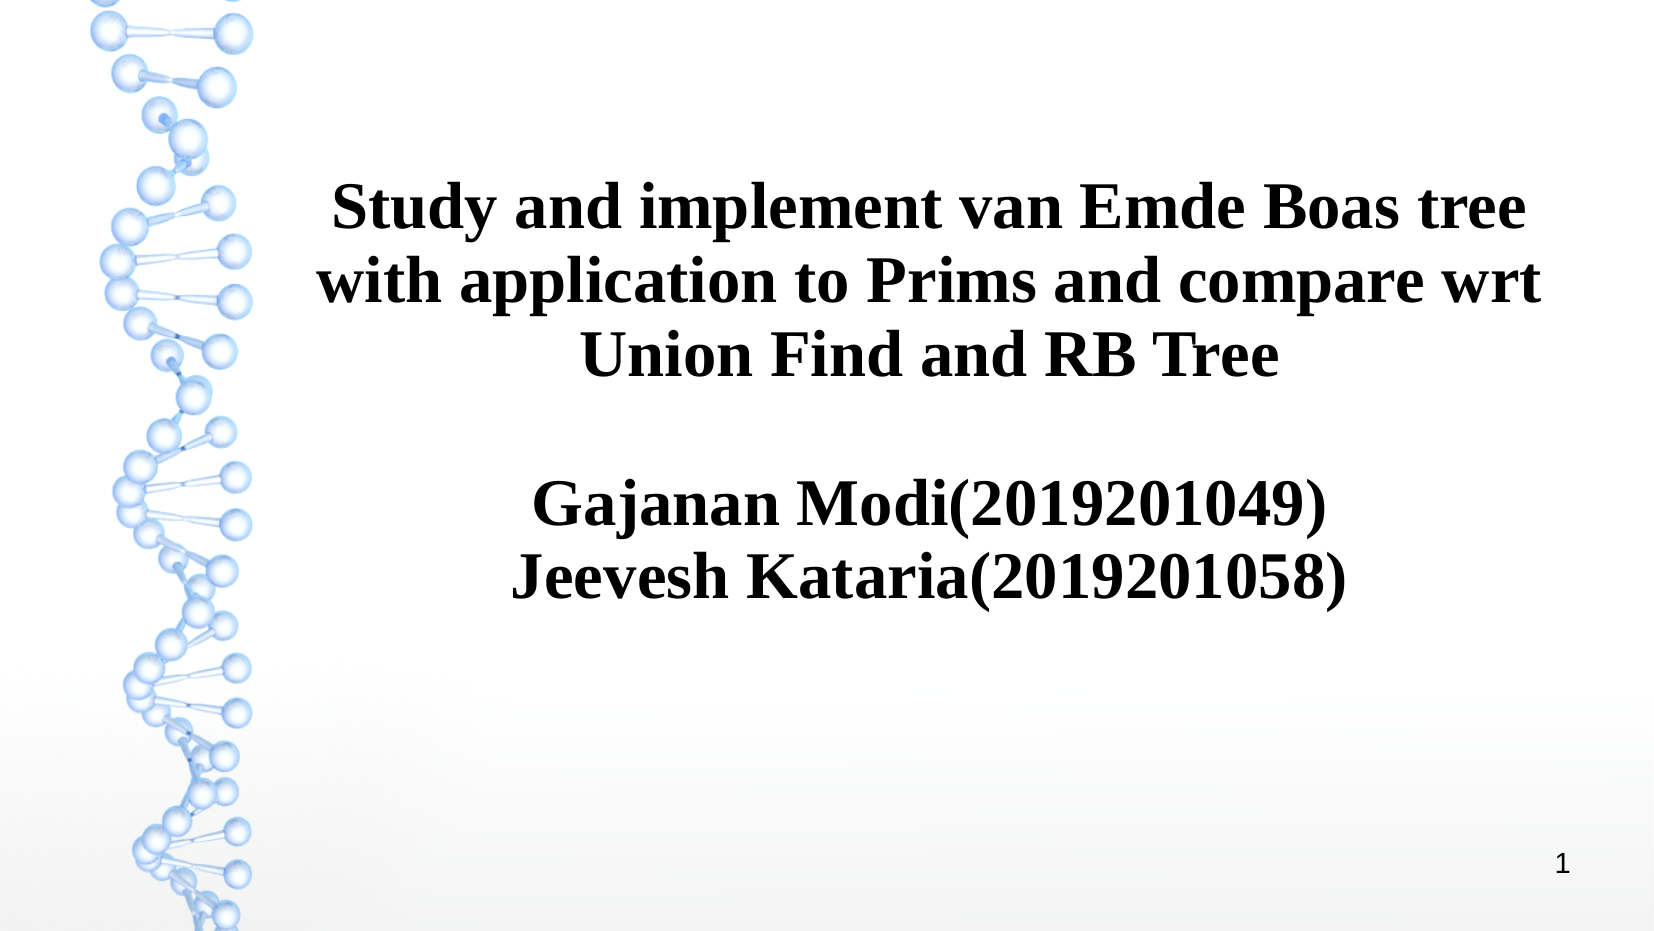

# Study and implement van Emde Boas tree with application to Prims and compare wrt Union Find and RB Tree
Gajanan Modi(2019201049)
Jeevesh Kataria(2019201058)
1